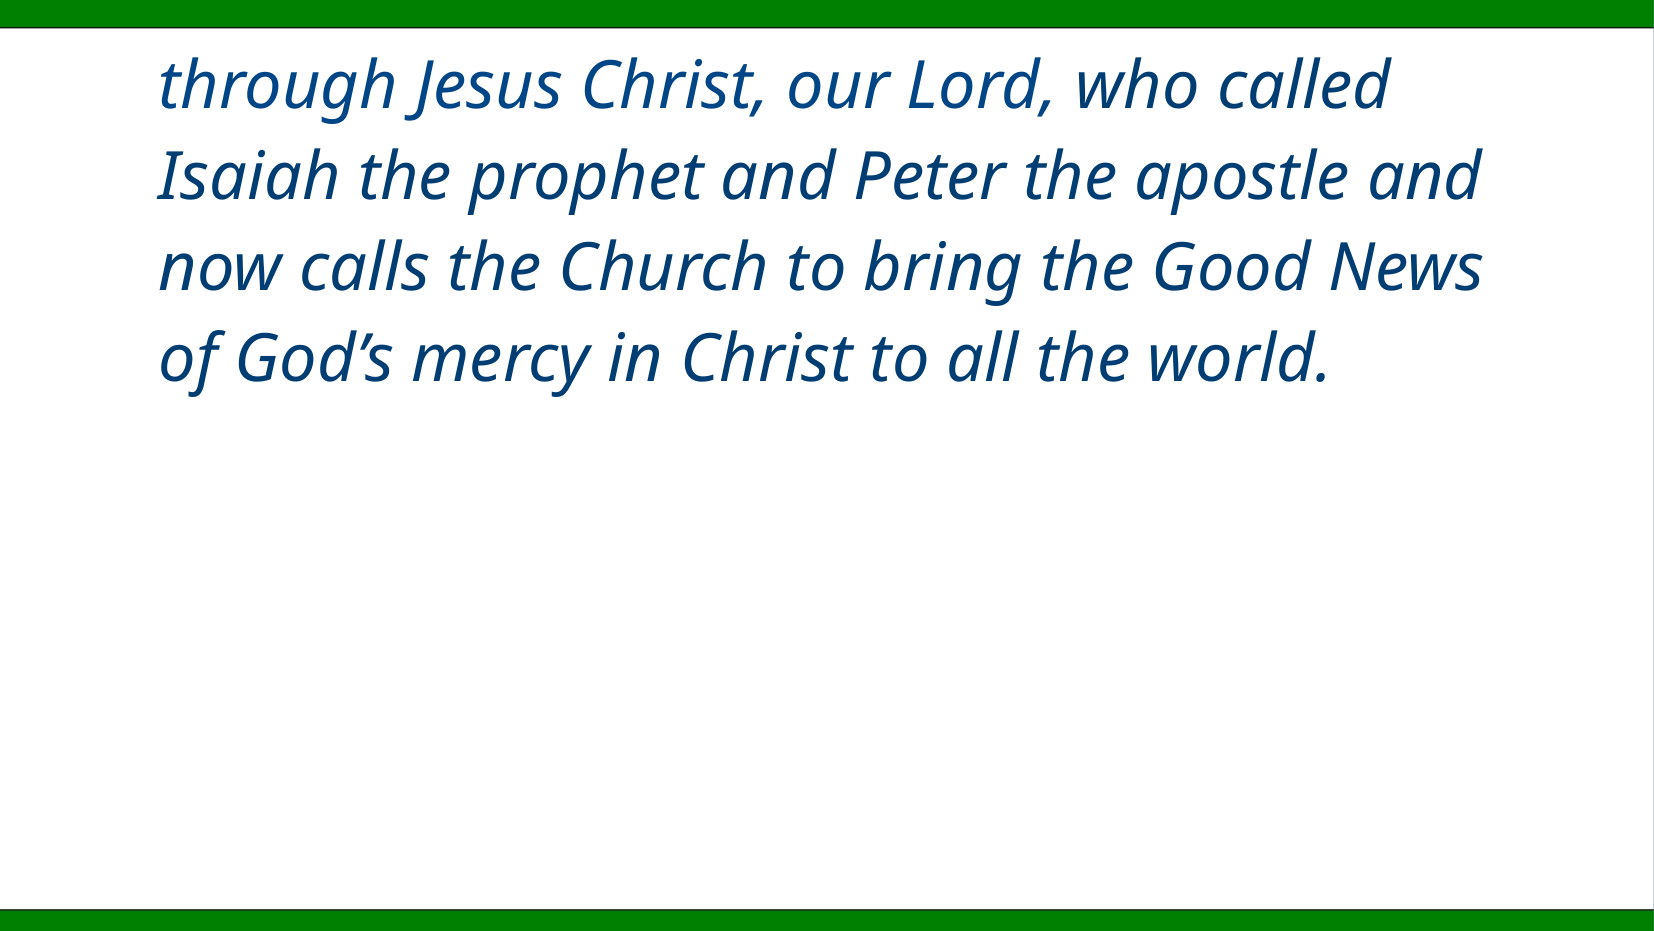

through Jesus Christ, our Lord, who called
 Isaiah the prophet and Peter the apostle and
 now calls the Church to bring the Good News
 of God’s mercy in Christ to all the world.